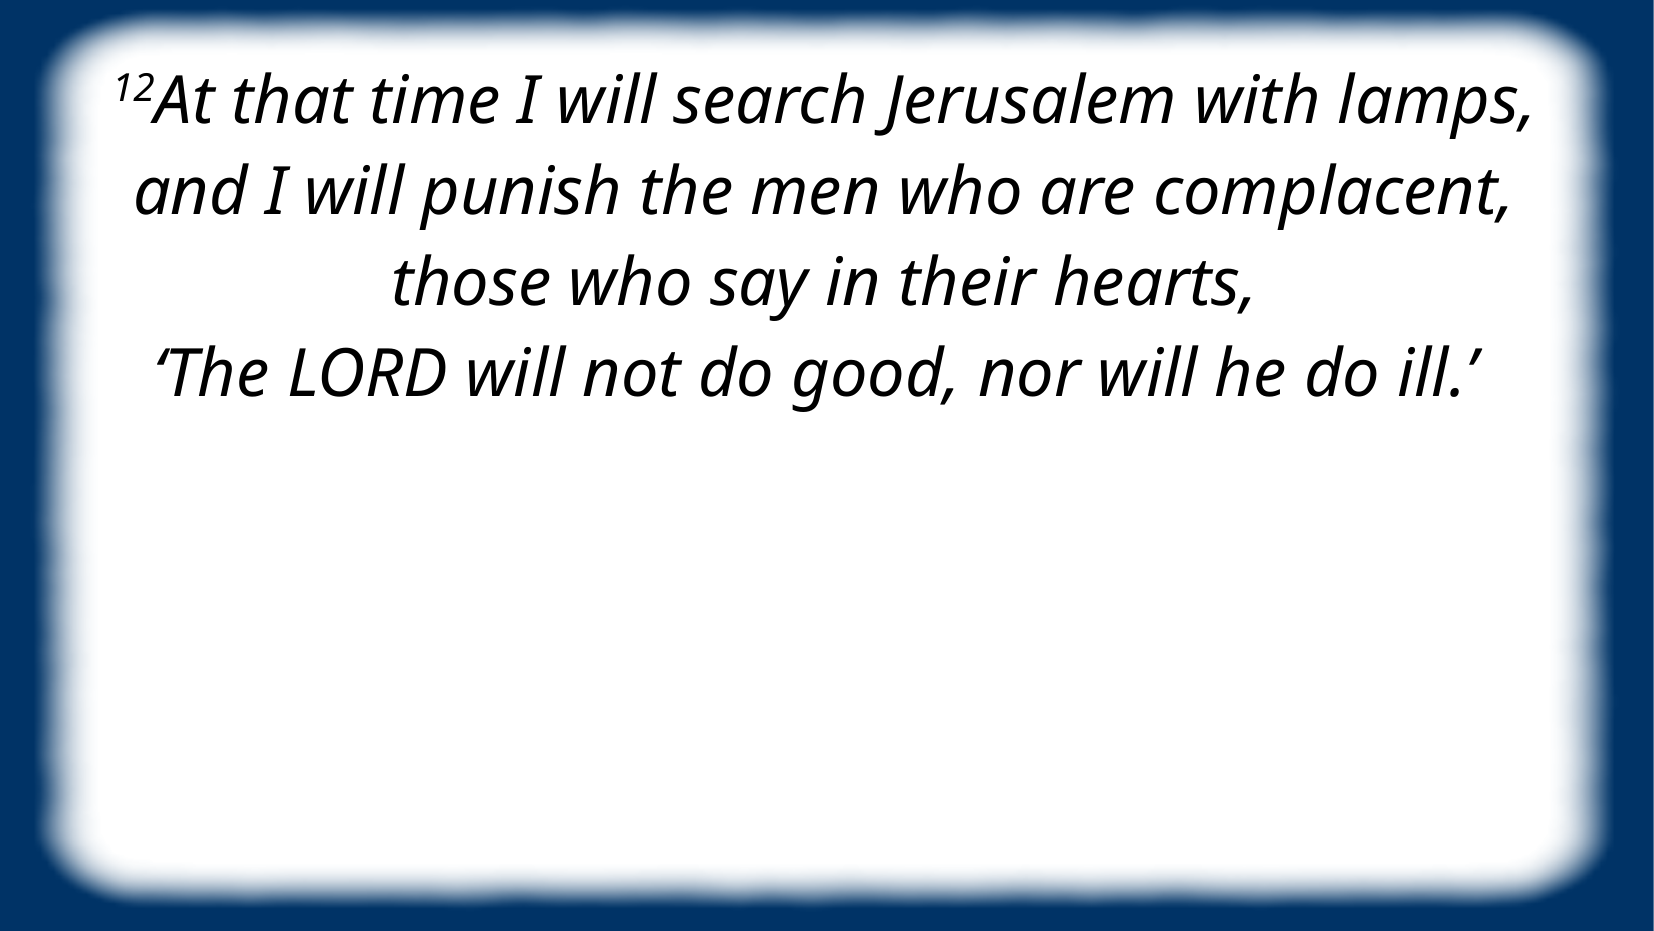

12At that time I will search Jerusalem with lamps,
and I will punish the men who are complacent,
those who say in their hearts,
‘The LORD will not do good, nor will he do ill.’